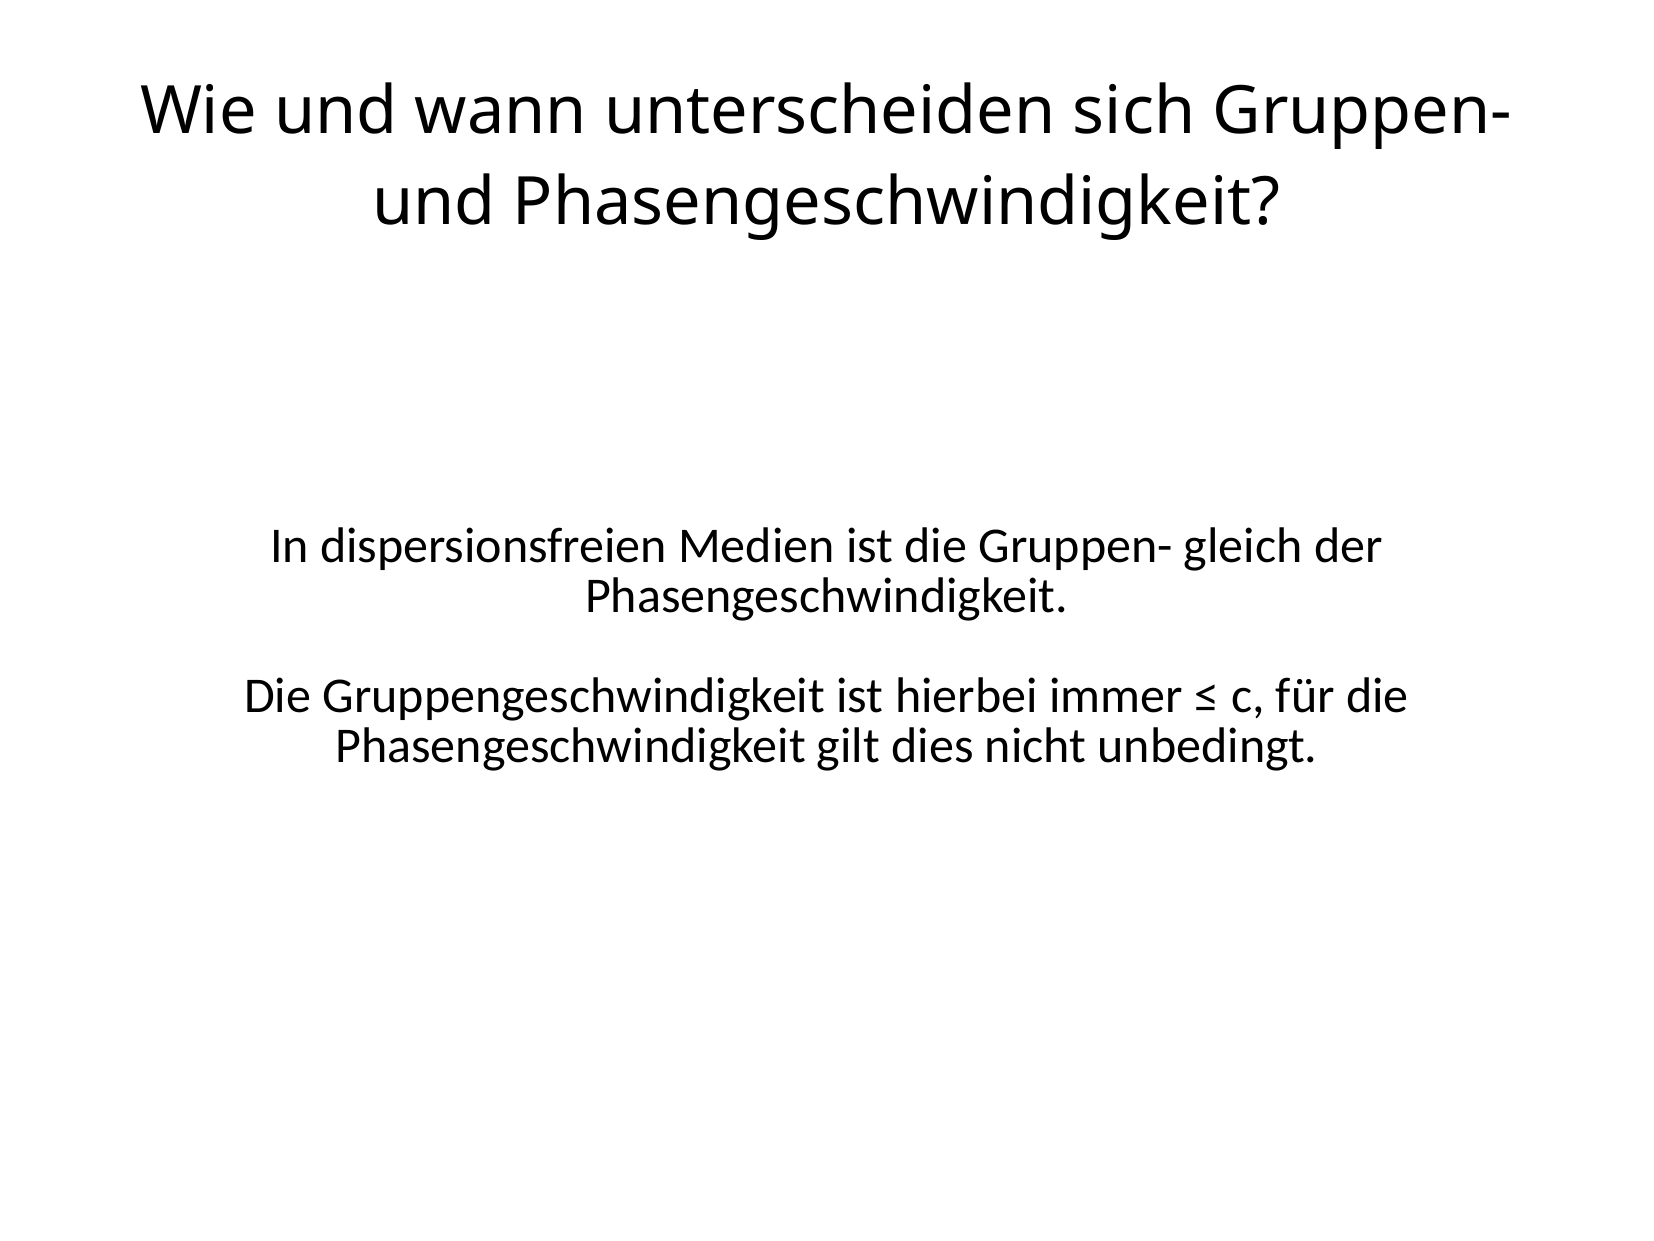

# Wie und wann unterscheiden sich Gruppen- und Phasengeschwindigkeit?
In dispersionsfreien Medien ist die Gruppen- gleich der Phasengeschwindigkeit.
Die Gruppengeschwindigkeit ist hierbei immer ≤ c, für die Phasengeschwindigkeit gilt dies nicht unbedingt.